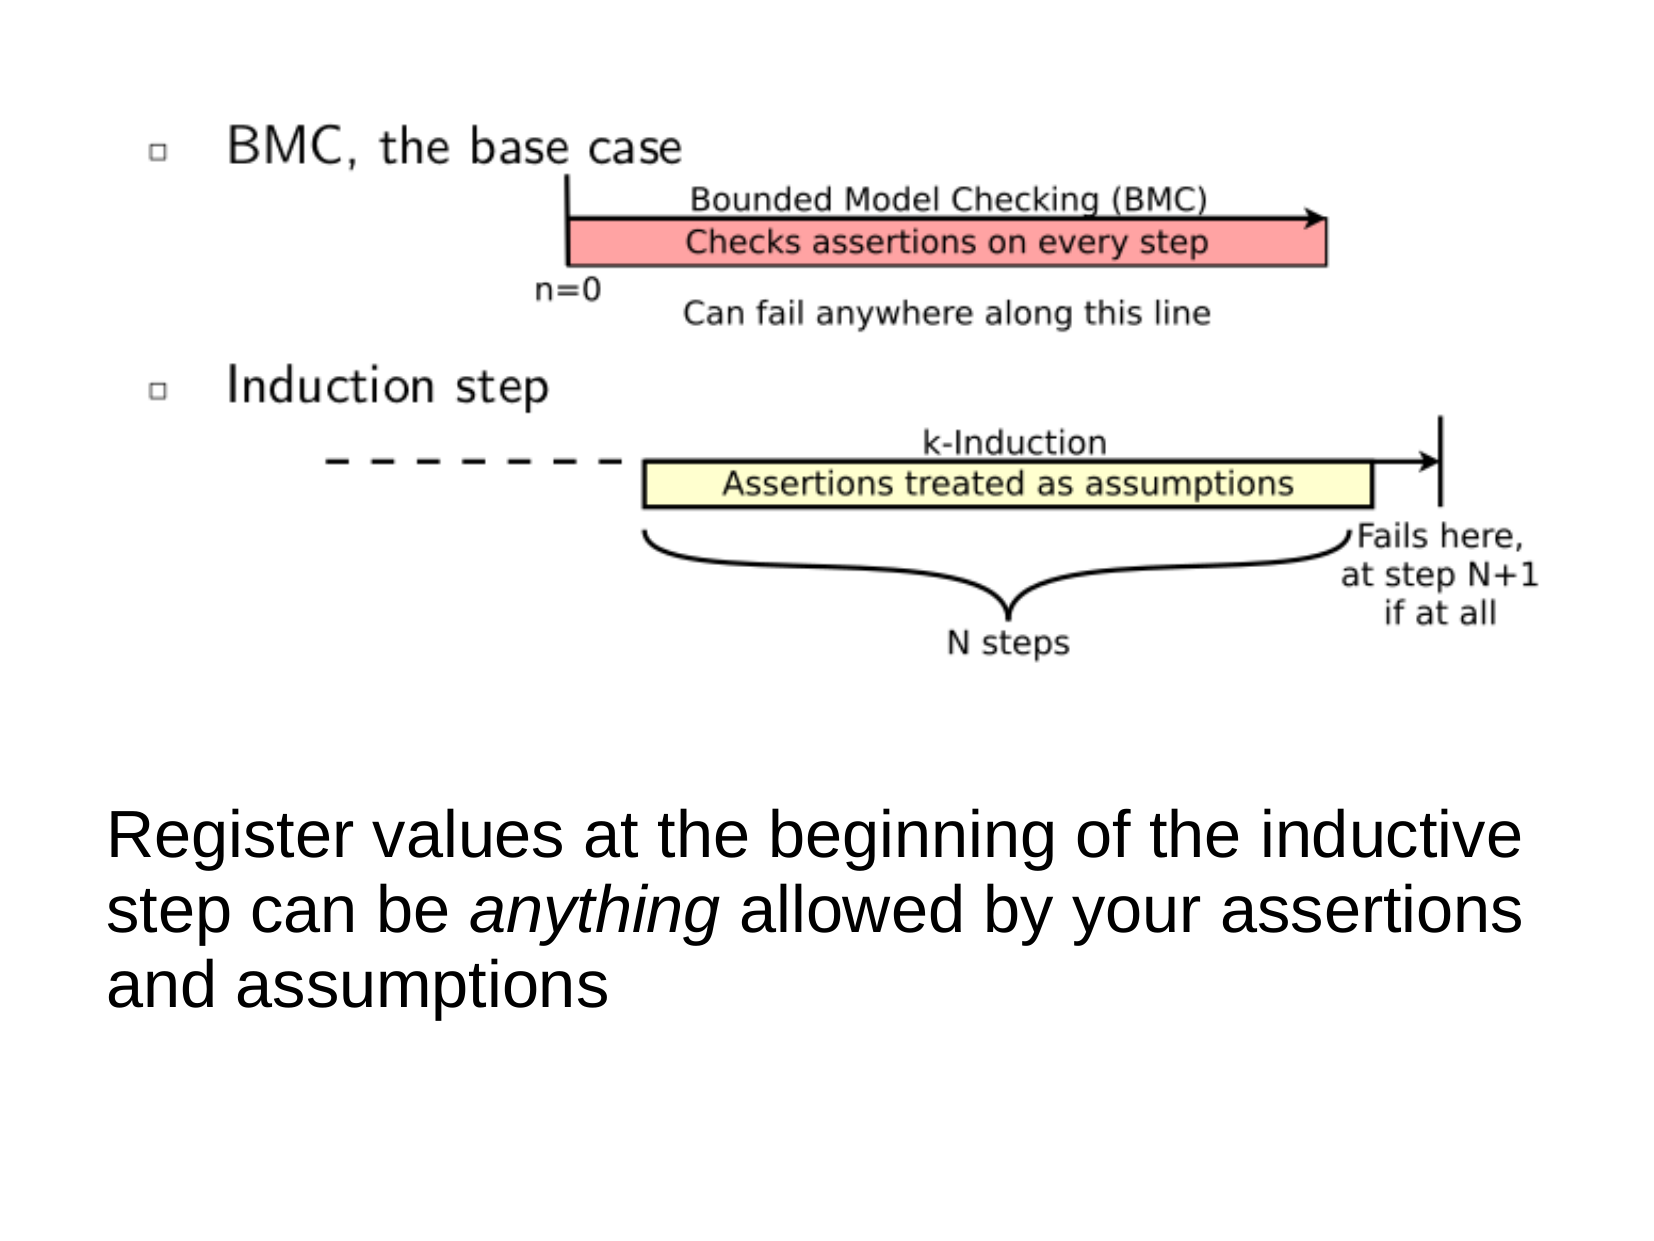

# Register values at the beginning of the inductive step can be anything allowed by your assertions and assumptions